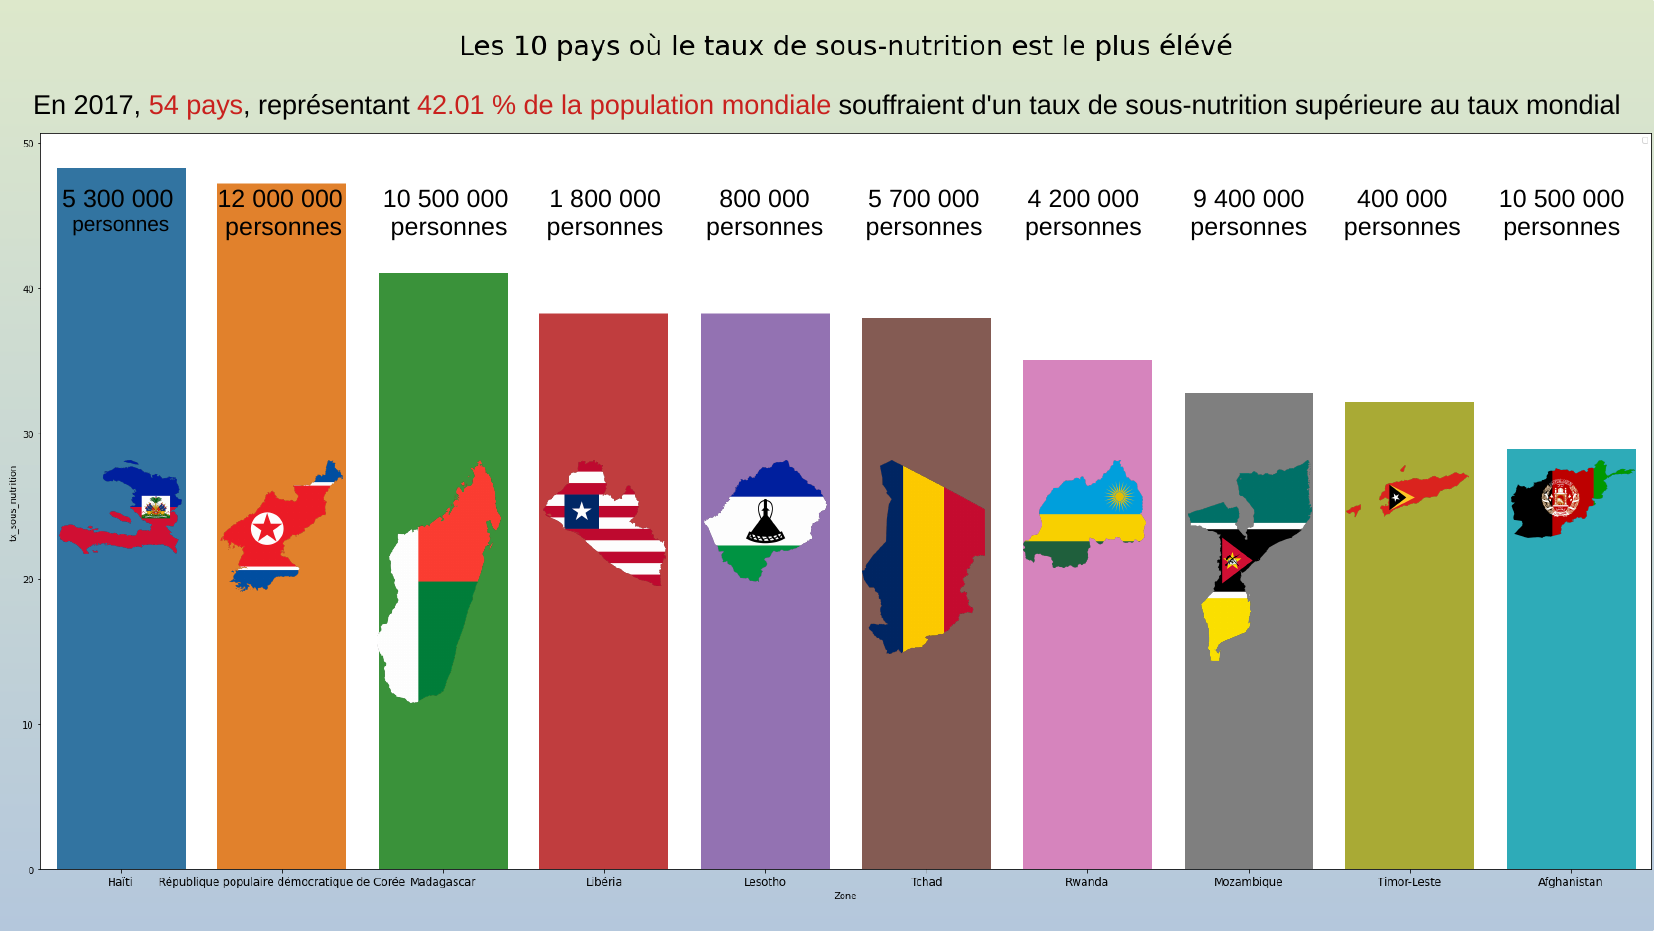

En 2017, 54 pays, représentant 42.01 % de la population mondiale souffraient d'un taux de sous-nutrition supérieure au taux mondial
5 300 000 personnes
12 000 000 personnes
10 500 000 personnes
1 800 000 personnes
800 000 personnes
5 700 000 personnes
4 200 000 personnes
9 400 000 personnes
400 000 personnes
10 500 000 personnes